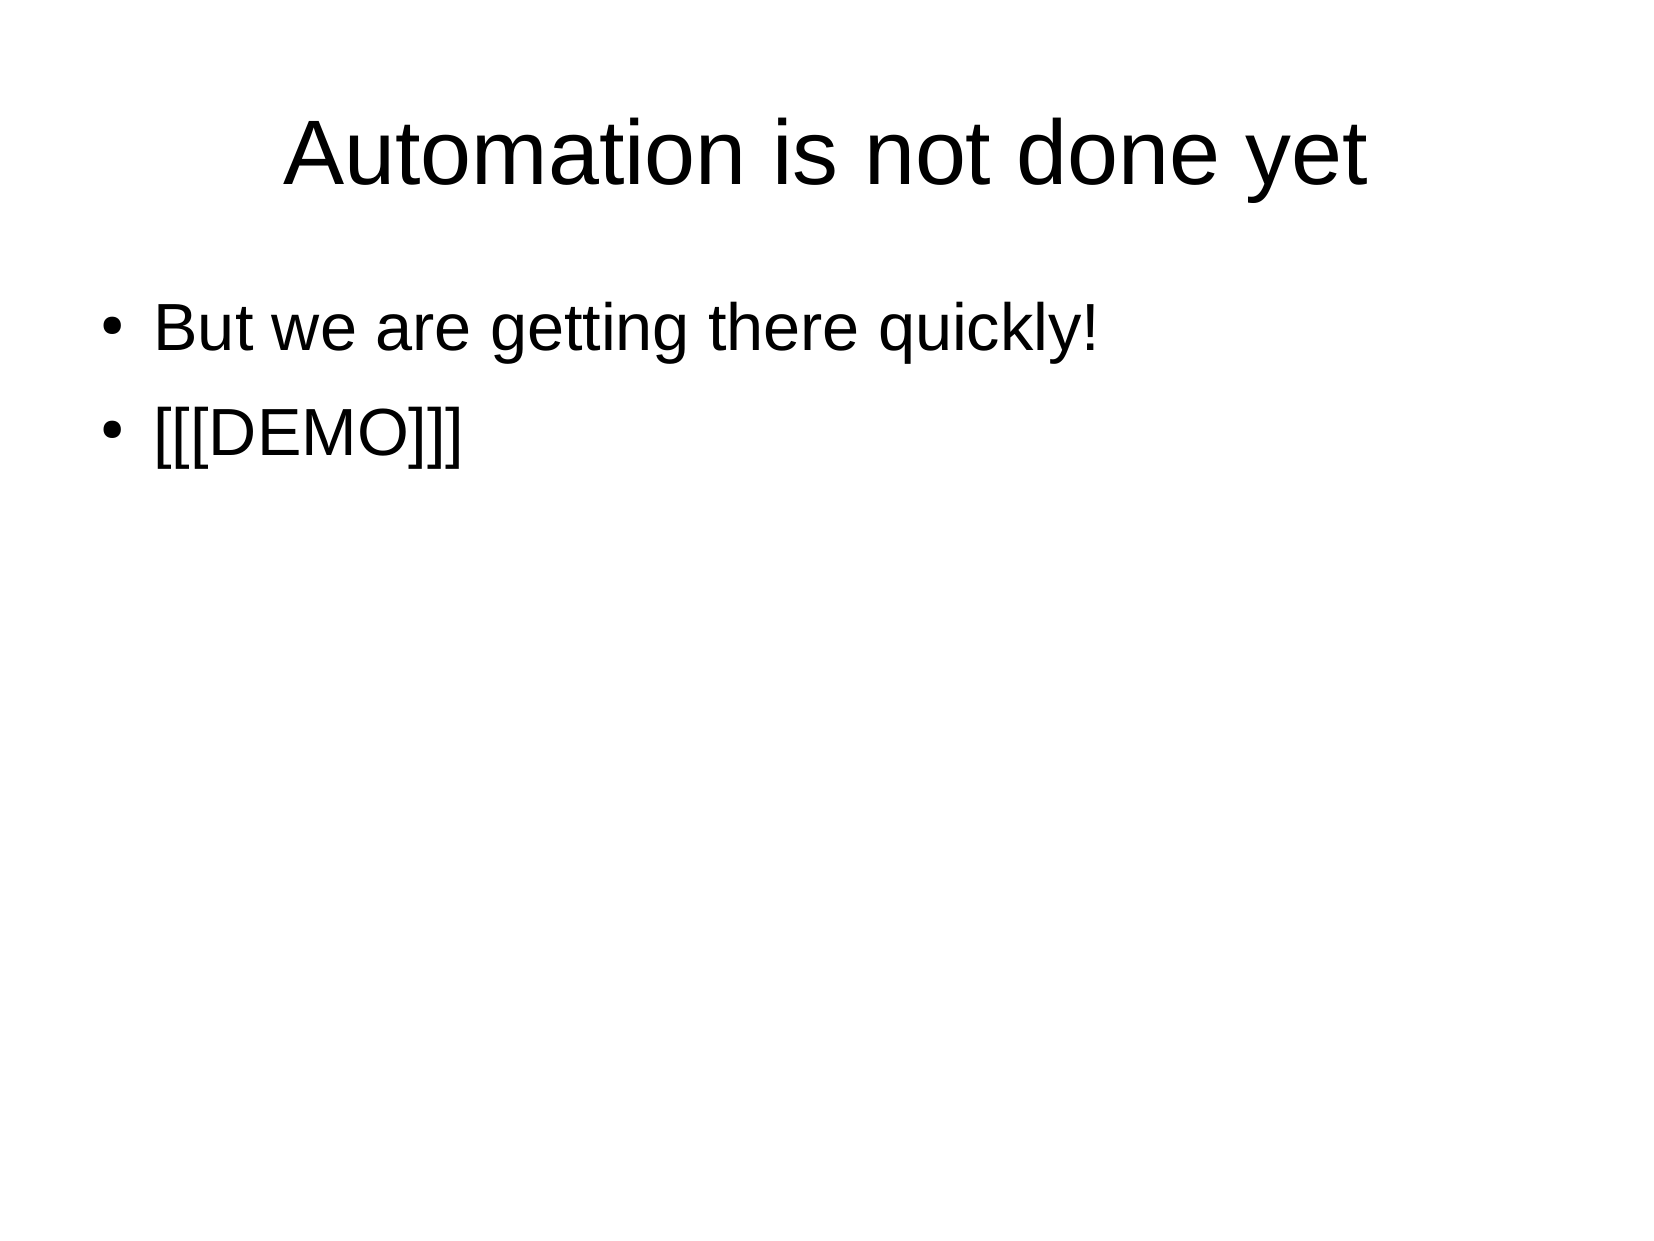

# Automation is not done yet
But we are getting there quickly!
[[[DEMO]]]